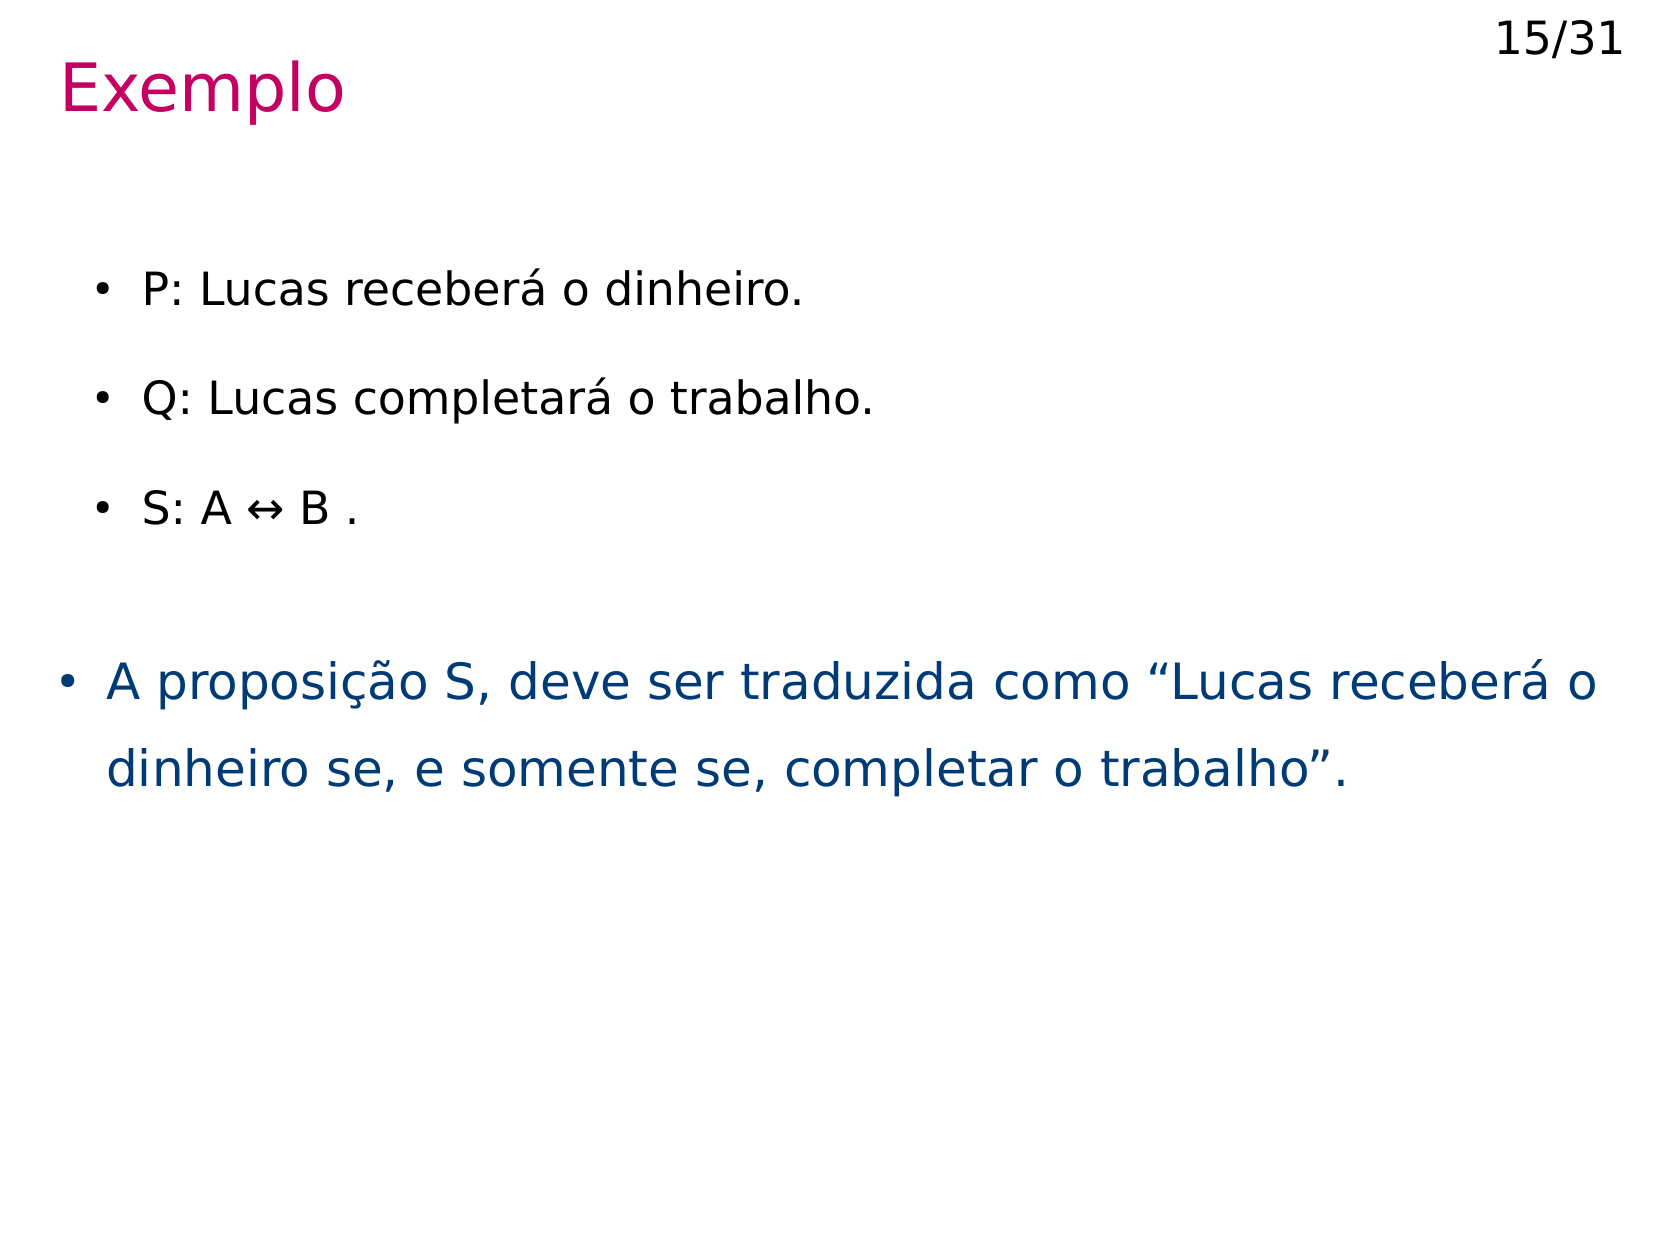

15
# Exemplo
P: Lucas receberá o dinheiro.
Q: Lucas completará o trabalho.
S: A ↔ B .
A proposição S, deve ser traduzida como “Lucas receberá o dinheiro se, e somente se, completar o trabalho”.